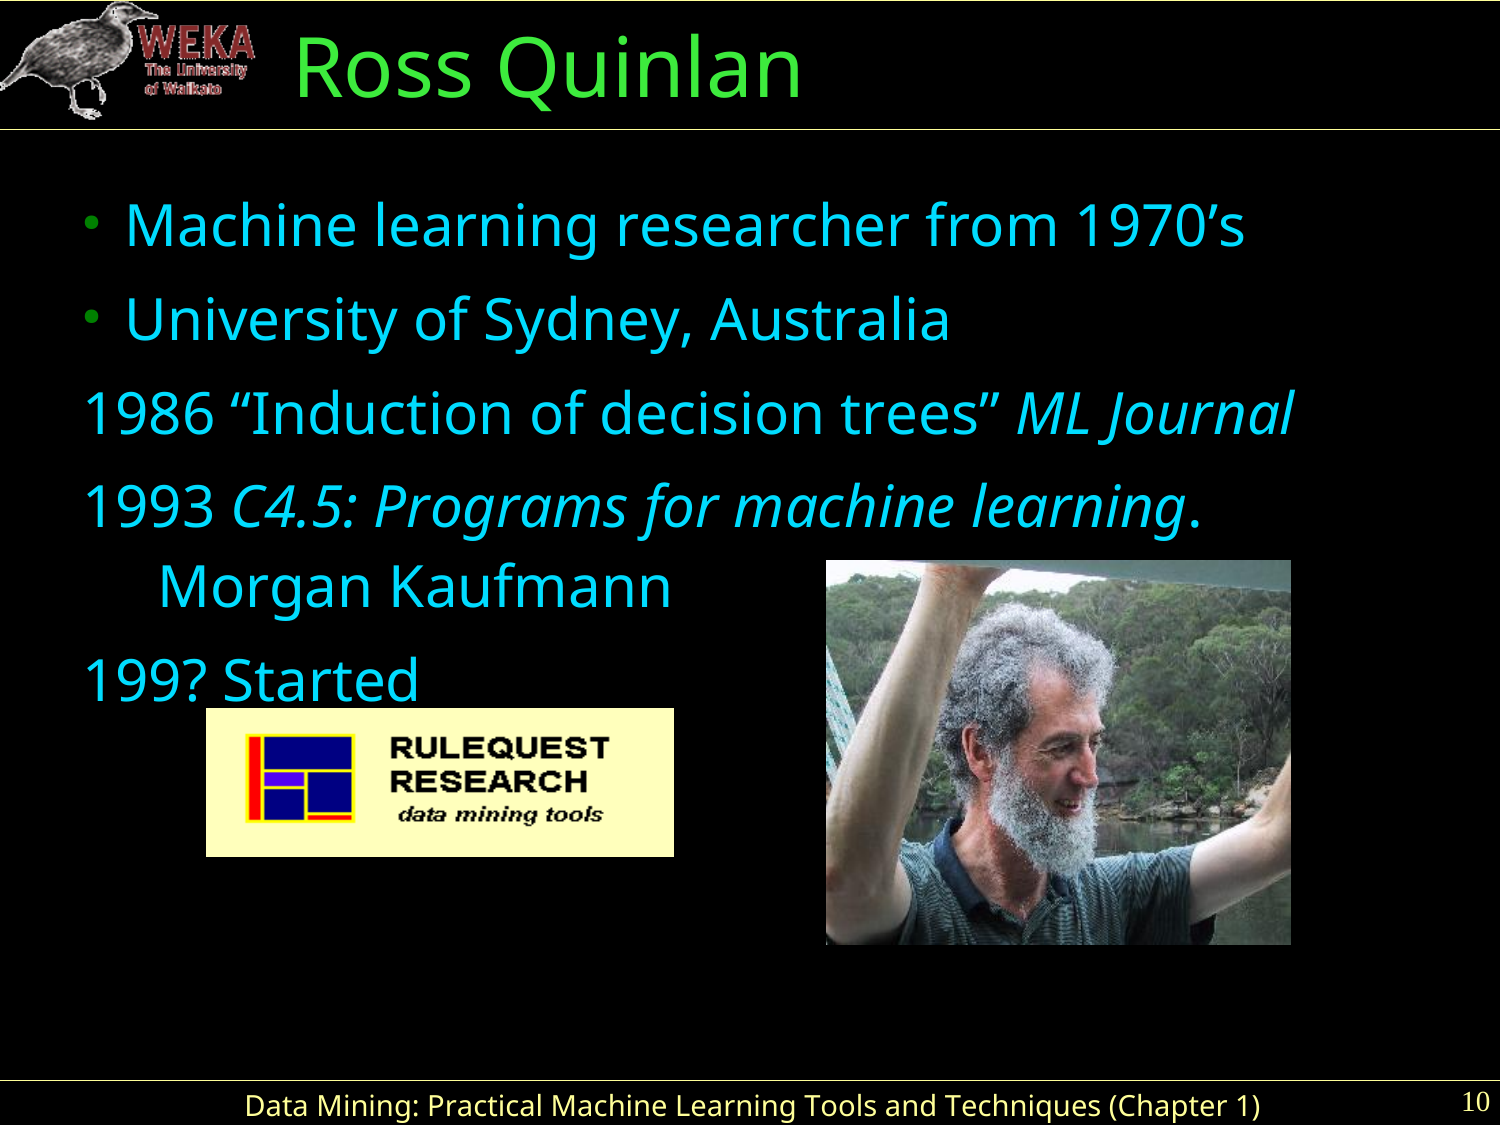

# Ross Quinlan
Machine learning researcher from 1970’s
University of Sydney, Australia
1986 “Induction of decision trees” ML Journal
1993 C4.5: Programs for machine learning. 	Morgan Kaufmann
199? Started
Data Mining: Practical Machine Learning Tools and Techniques (Chapter 1)
10